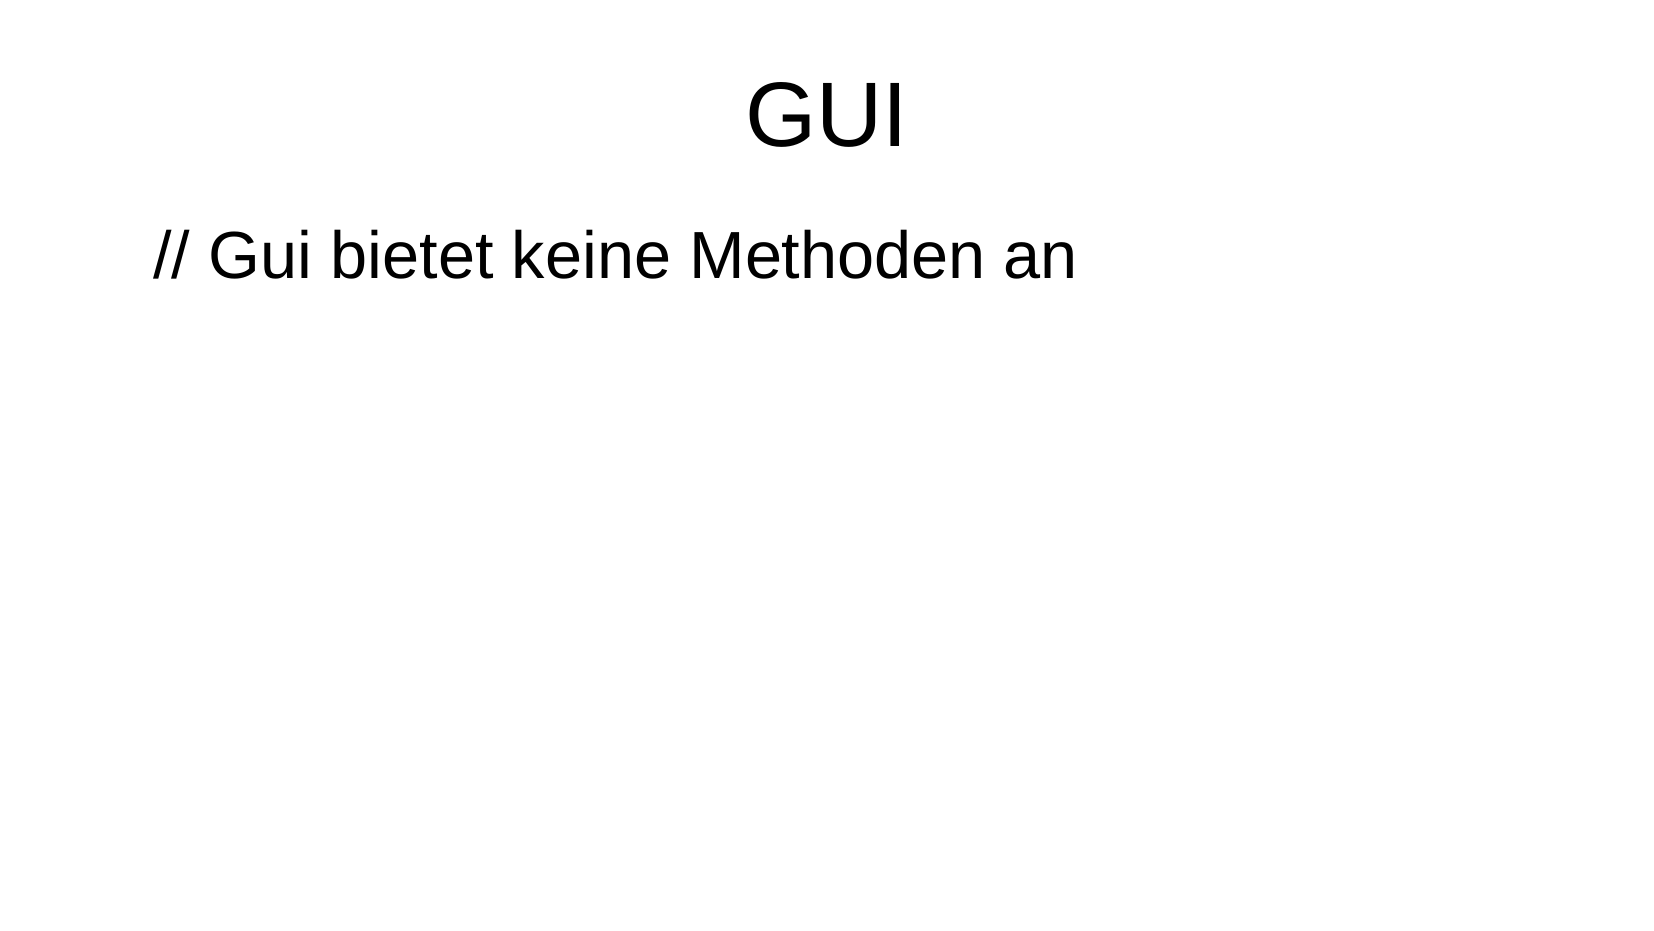

# GUI
// Gui bietet keine Methoden an